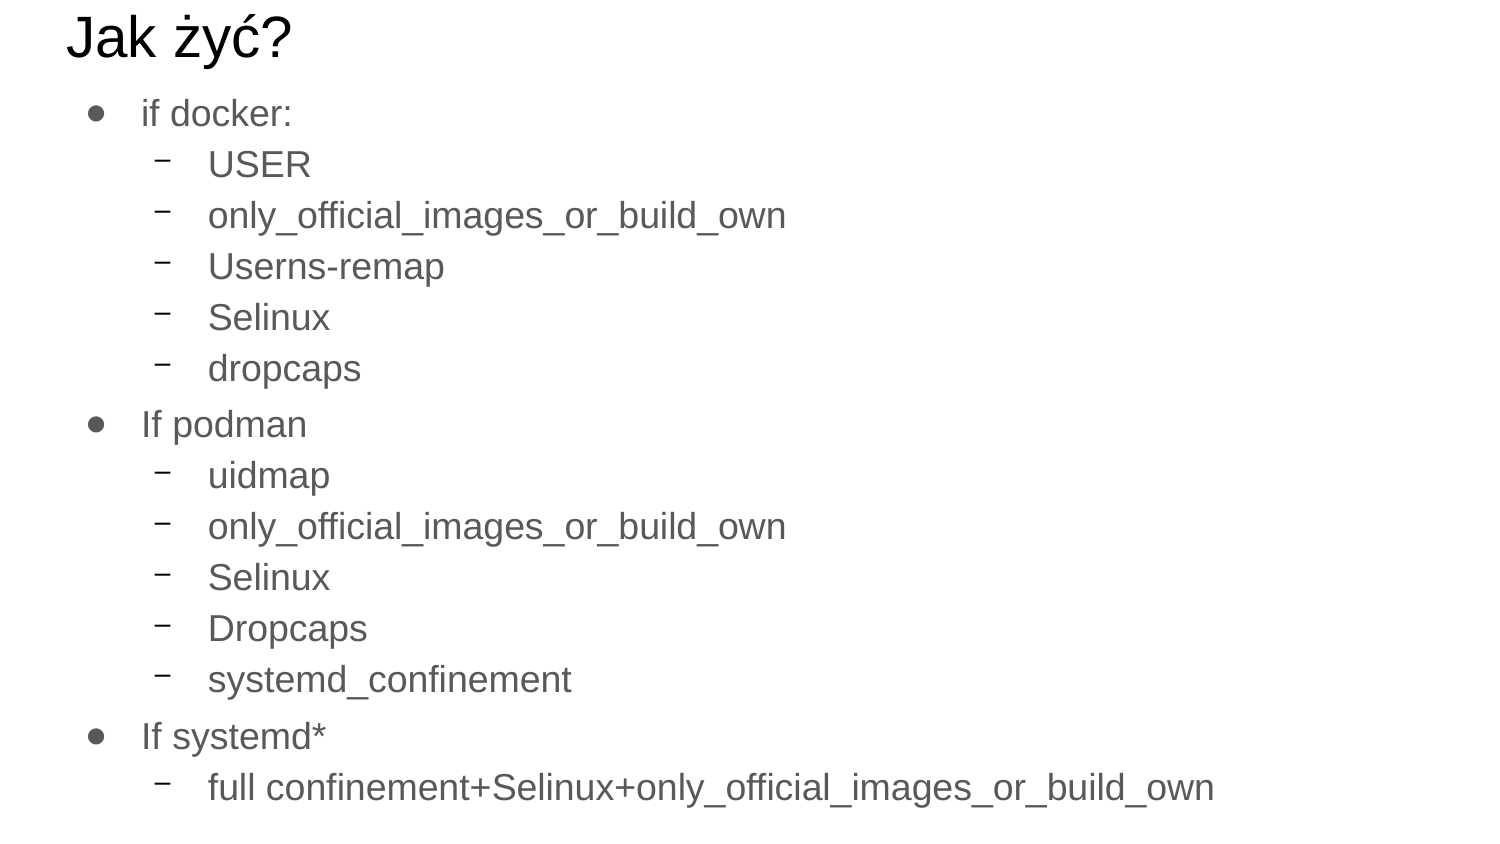

# Jak żyć?
if docker:
USER
only_official_images_or_build_own
Userns-remap
Selinux
dropcaps
If podman
uidmap
only_official_images_or_build_own
Selinux
Dropcaps
systemd_confinement
If systemd*
full confinement+Selinux+only_official_images_or_build_own